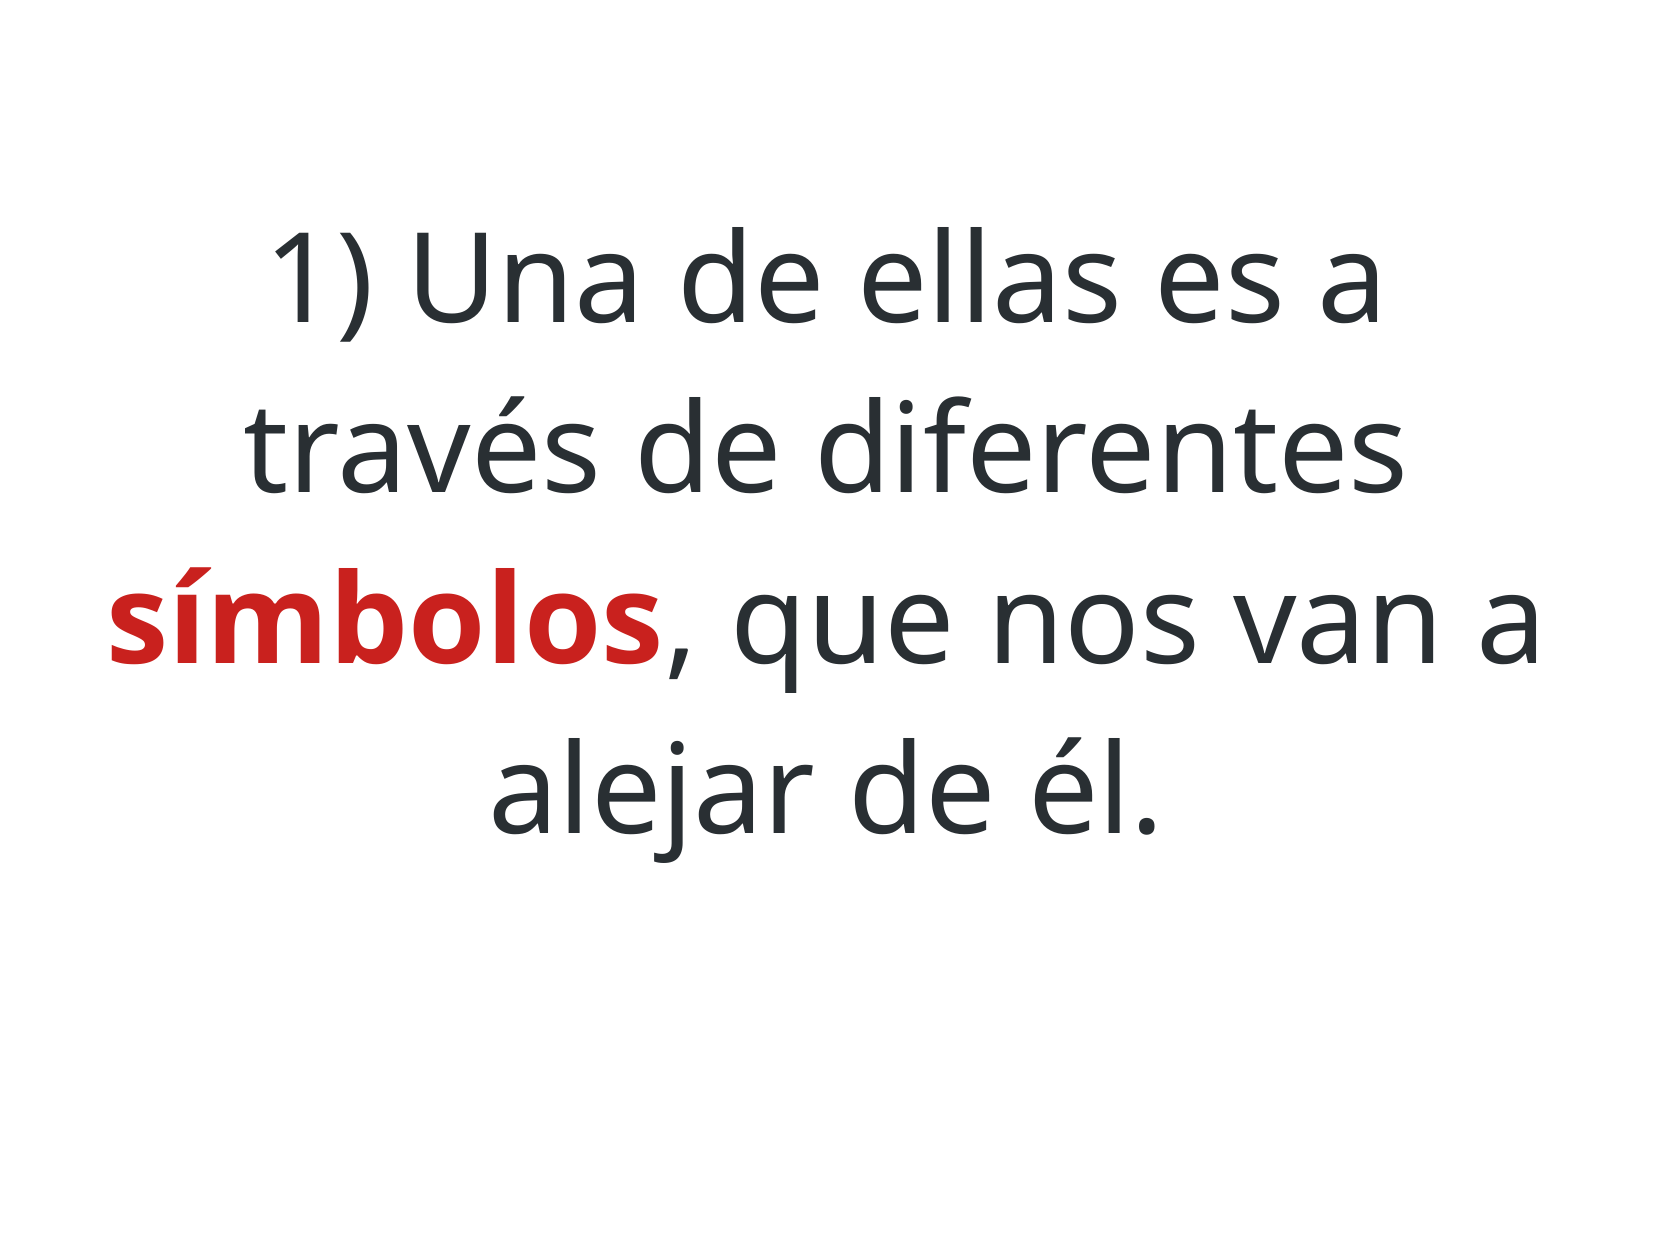

# 1) Una de ellas es a través de diferentes símbolos, que nos van a alejar de él.